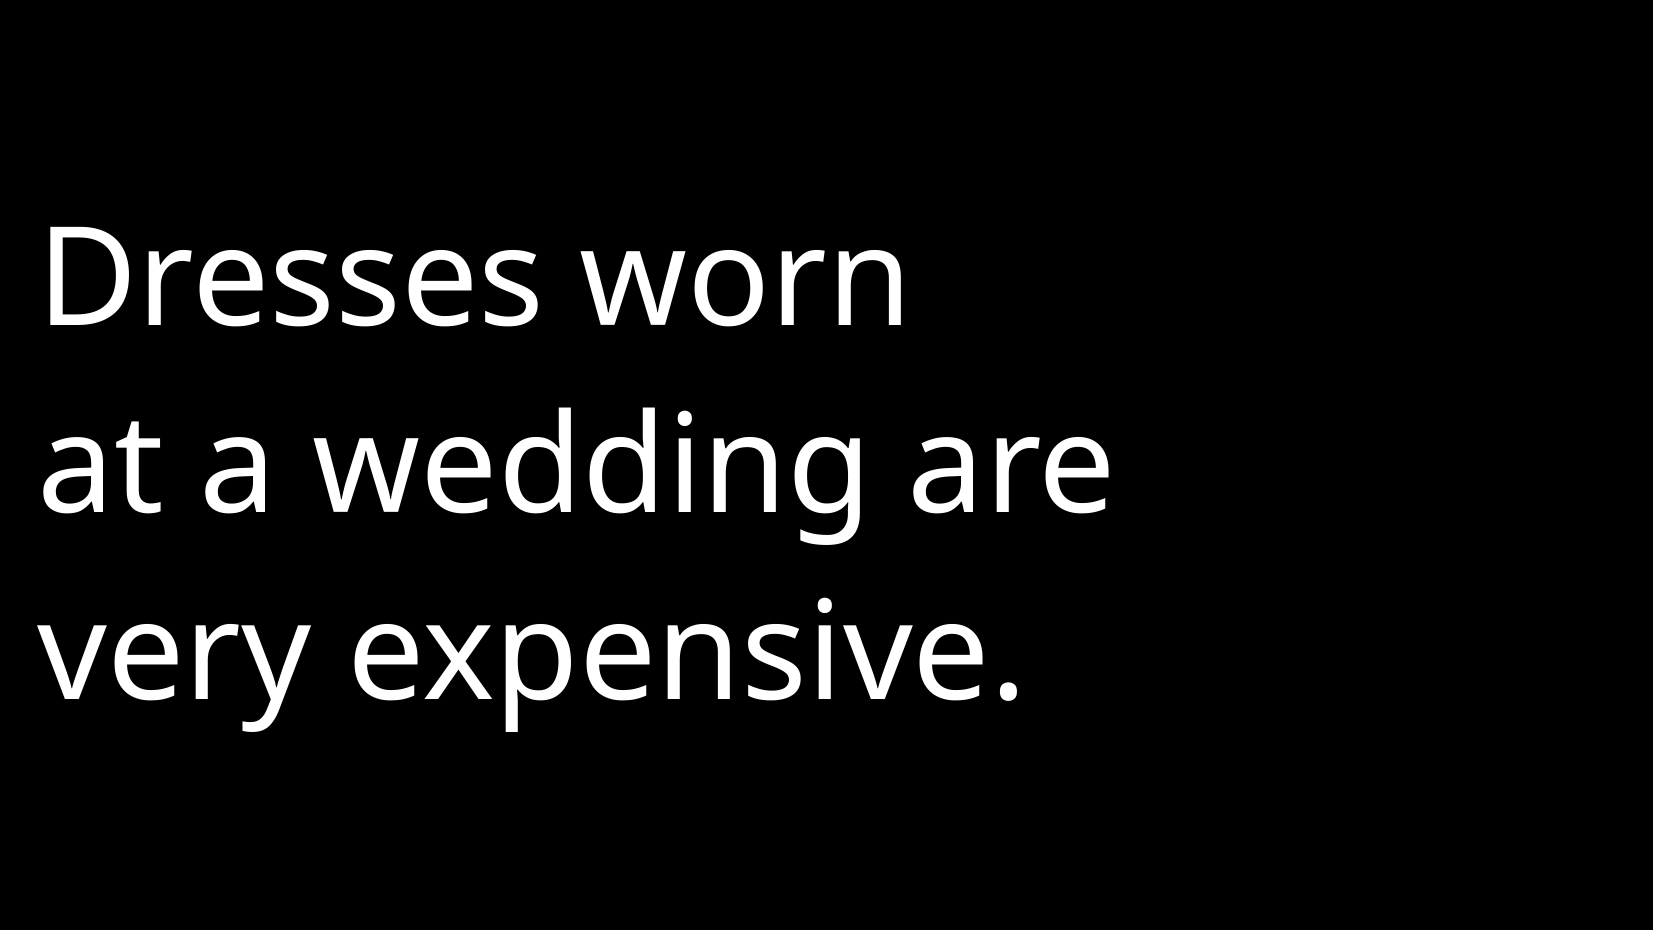

# Dresses worn at a wedding are very expensive.